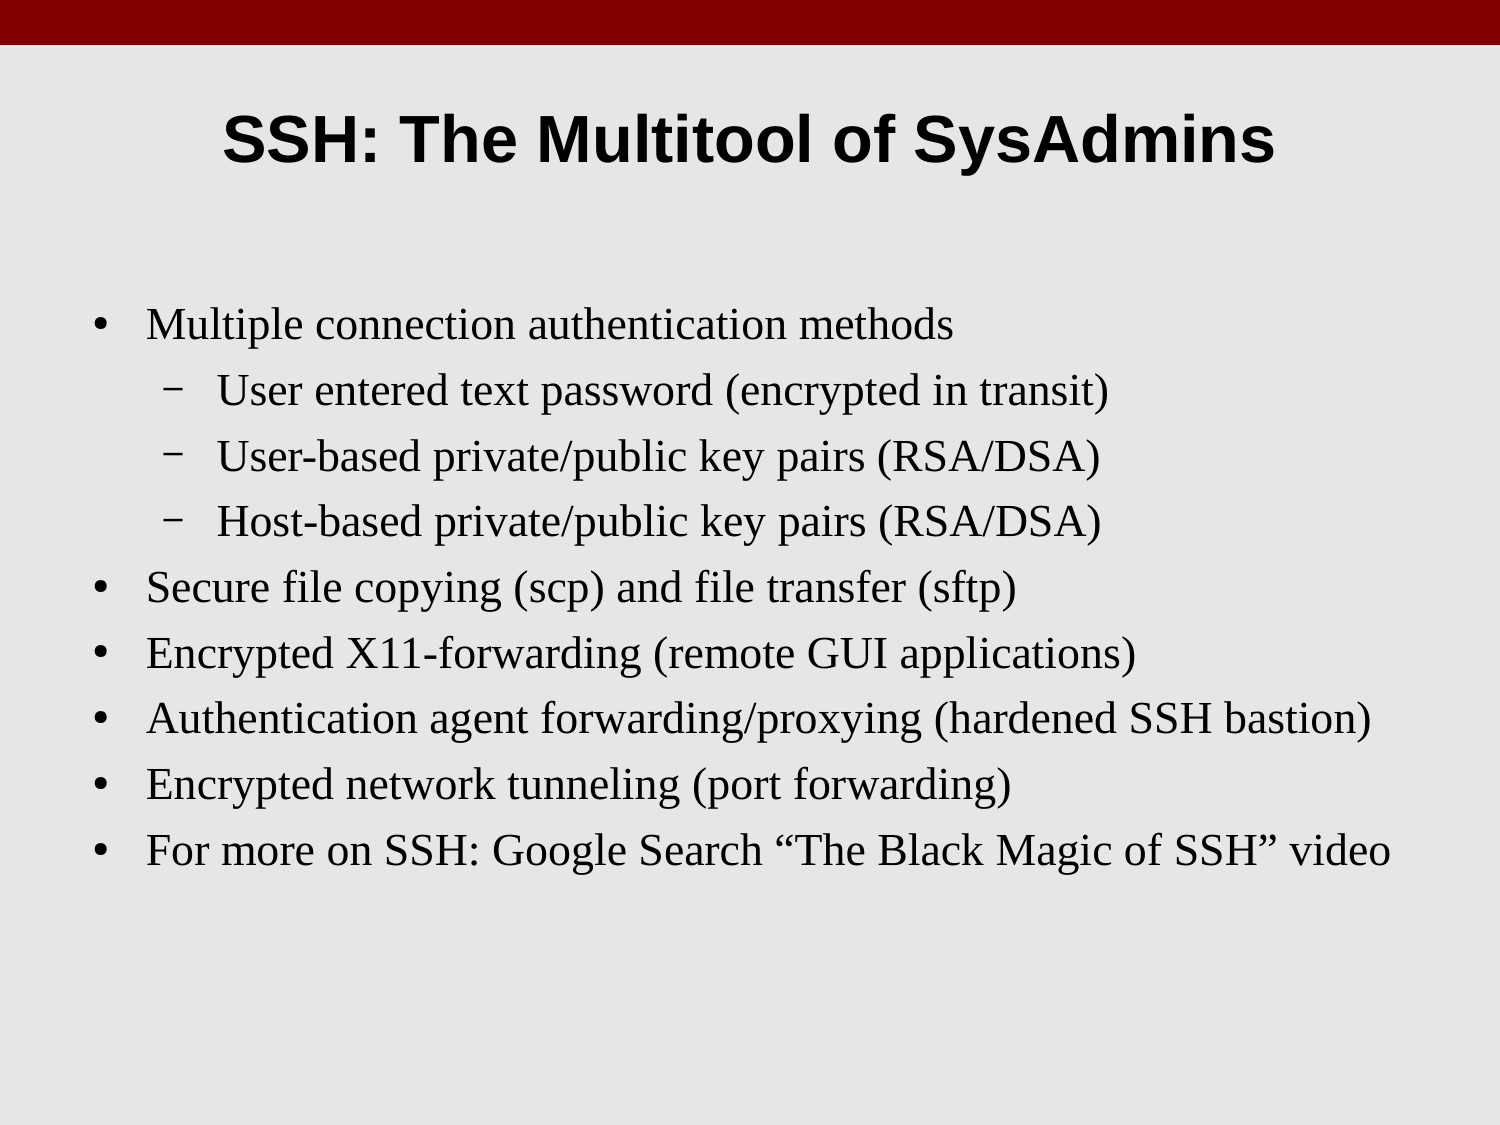

# SSH: The Multitool of SysAdmins
Multiple connection authentication methods
User entered text password (encrypted in transit)
User-based private/public key pairs (RSA/DSA)
Host-based private/public key pairs (RSA/DSA)
Secure file copying (scp) and file transfer (sftp)
Encrypted X11-forwarding (remote GUI applications)
Authentication agent forwarding/proxying (hardened SSH bastion)
Encrypted network tunneling (port forwarding)
For more on SSH: Google Search “The Black Magic of SSH” video